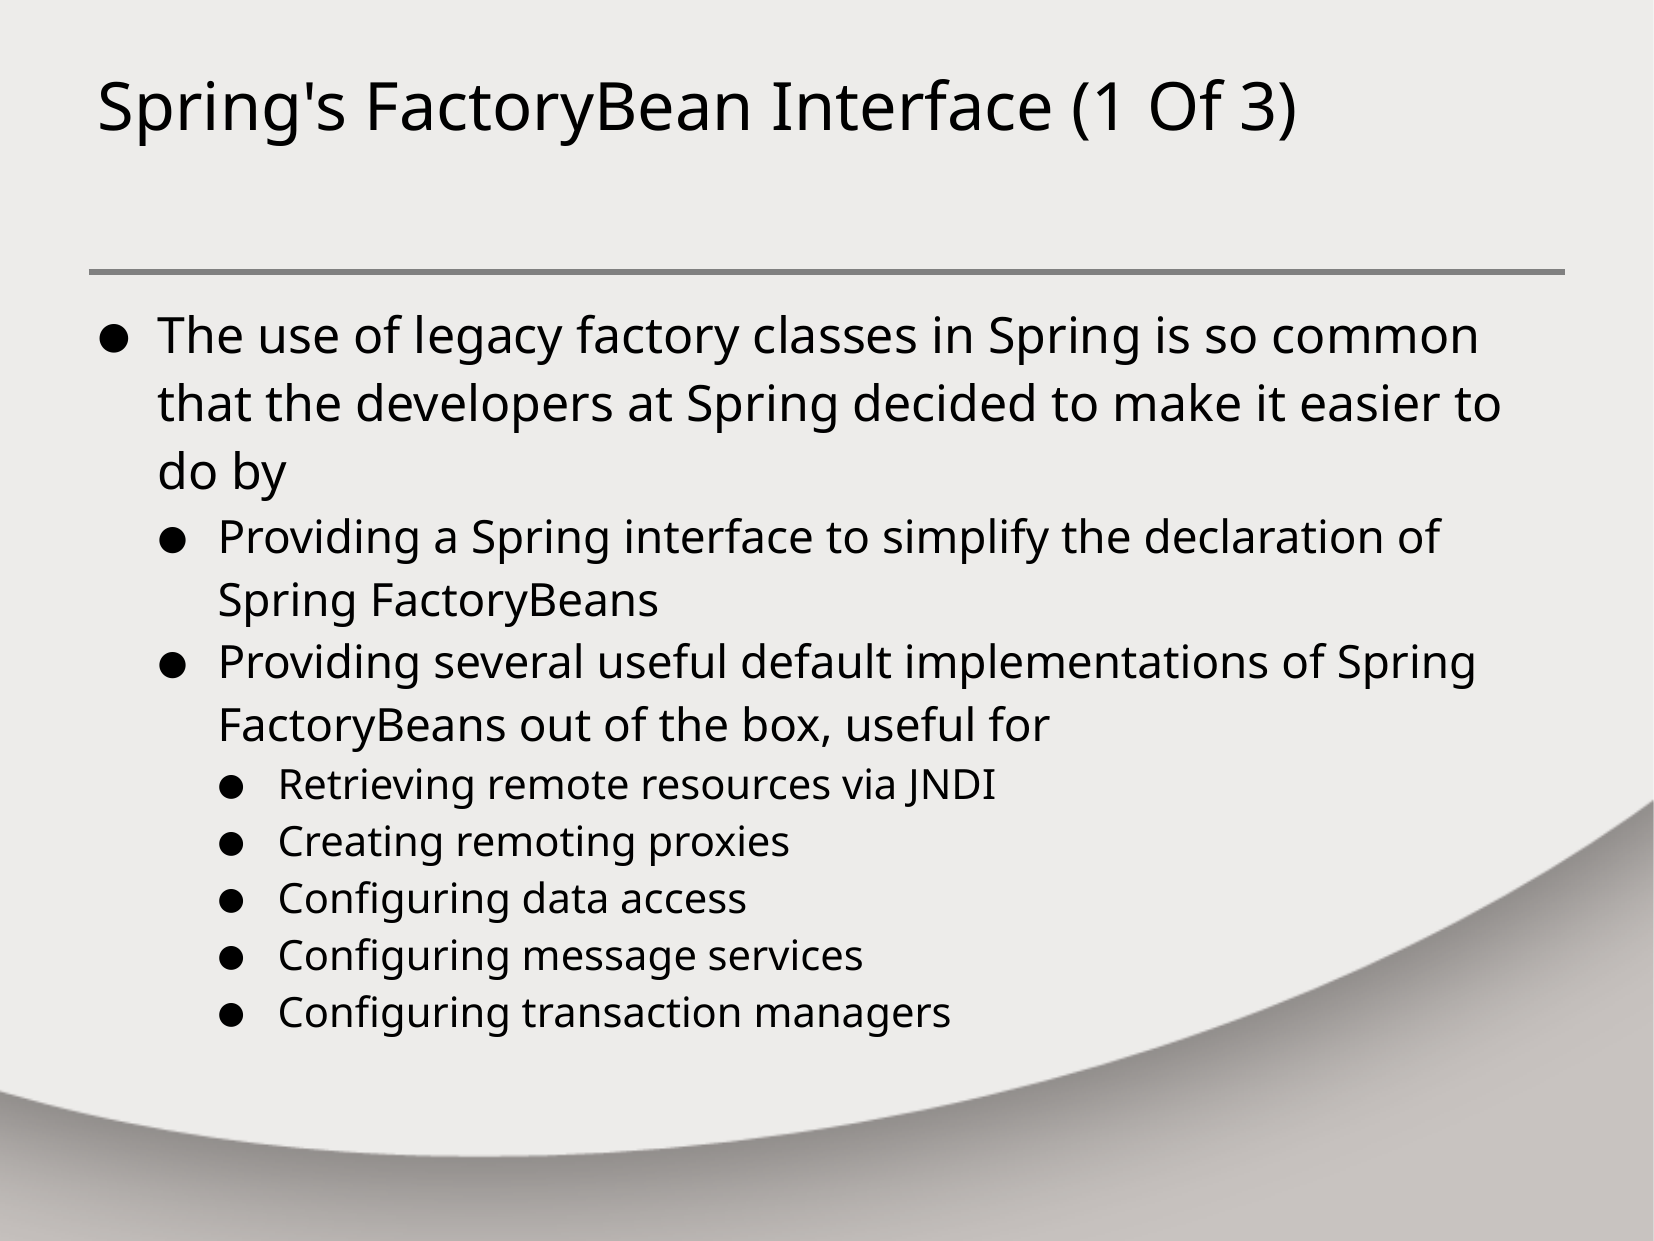

# Spring's FactoryBean Interface (1 Of 3)
The use of legacy factory classes in Spring is so common that the developers at Spring decided to make it easier to do by
Providing a Spring interface to simplify the declaration of Spring FactoryBeans
Providing several useful default implementations of Spring FactoryBeans out of the box, useful for
Retrieving remote resources via JNDI
Creating remoting proxies
Configuring data access
Configuring message services
Configuring transaction managers